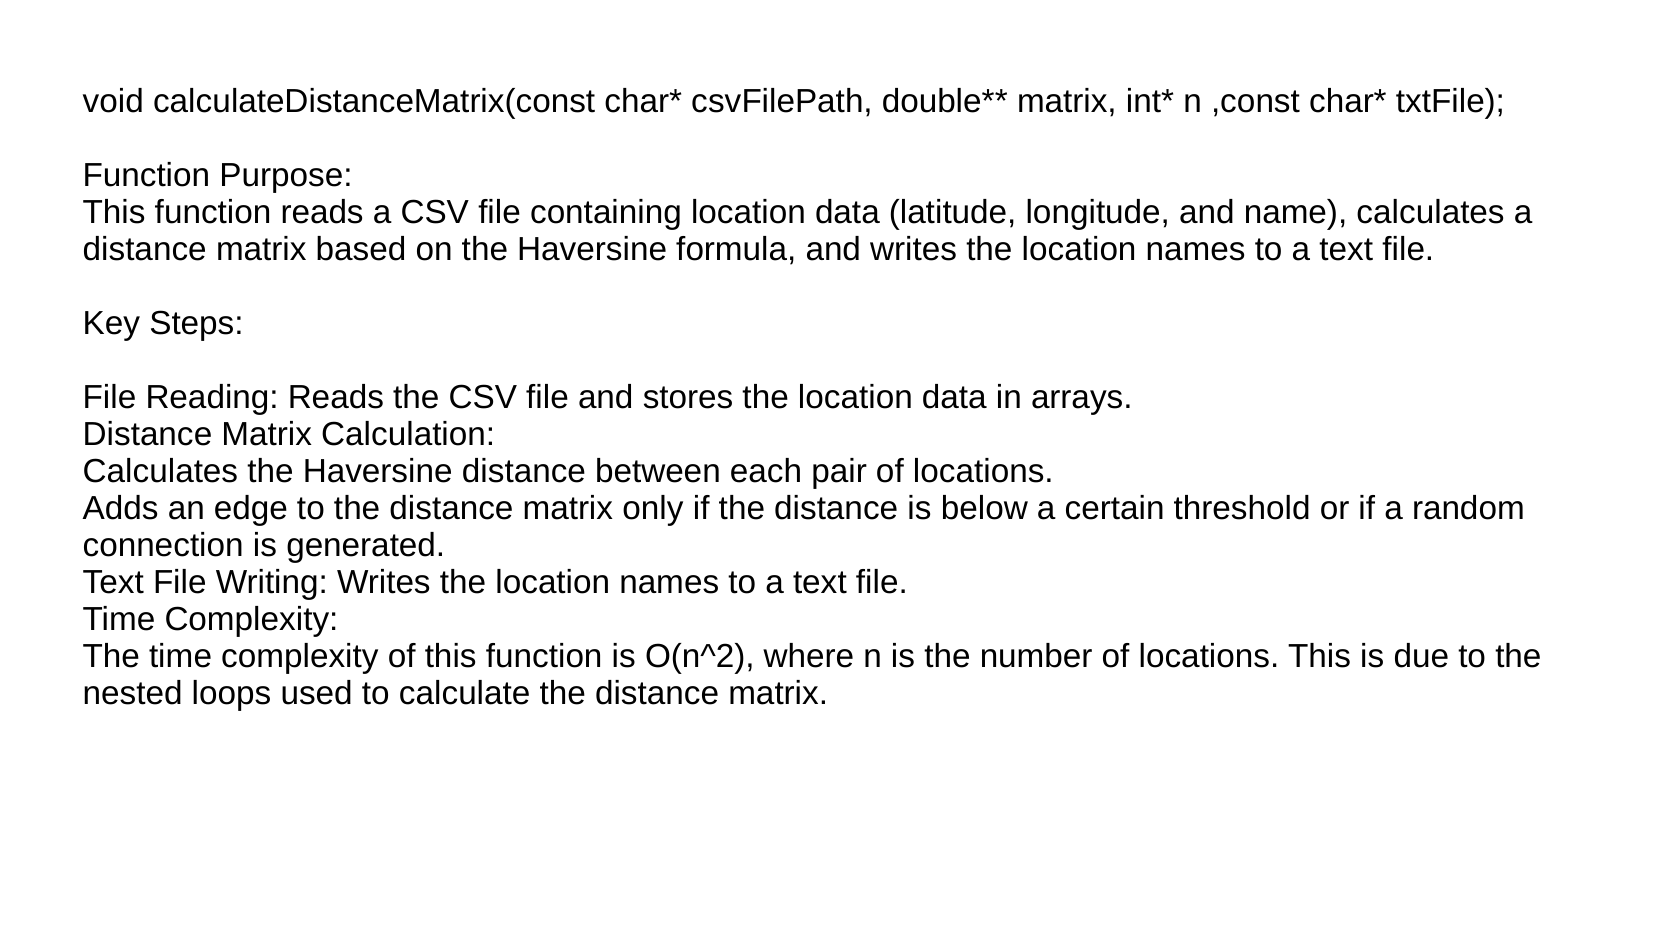

# void calculateDistanceMatrix(const char* csvFilePath, double** matrix, int* n ,const char* txtFile);
Function Purpose:
This function reads a CSV file containing location data (latitude, longitude, and name), calculates a distance matrix based on the Haversine formula, and writes the location names to a text file.
Key Steps:
File Reading: Reads the CSV file and stores the location data in arrays.
Distance Matrix Calculation:
Calculates the Haversine distance between each pair of locations.
Adds an edge to the distance matrix only if the distance is below a certain threshold or if a random connection is generated.
Text File Writing: Writes the location names to a text file.
Time Complexity:
The time complexity of this function is O(n^2), where n is the number of locations. This is due to the nested loops used to calculate the distance matrix.